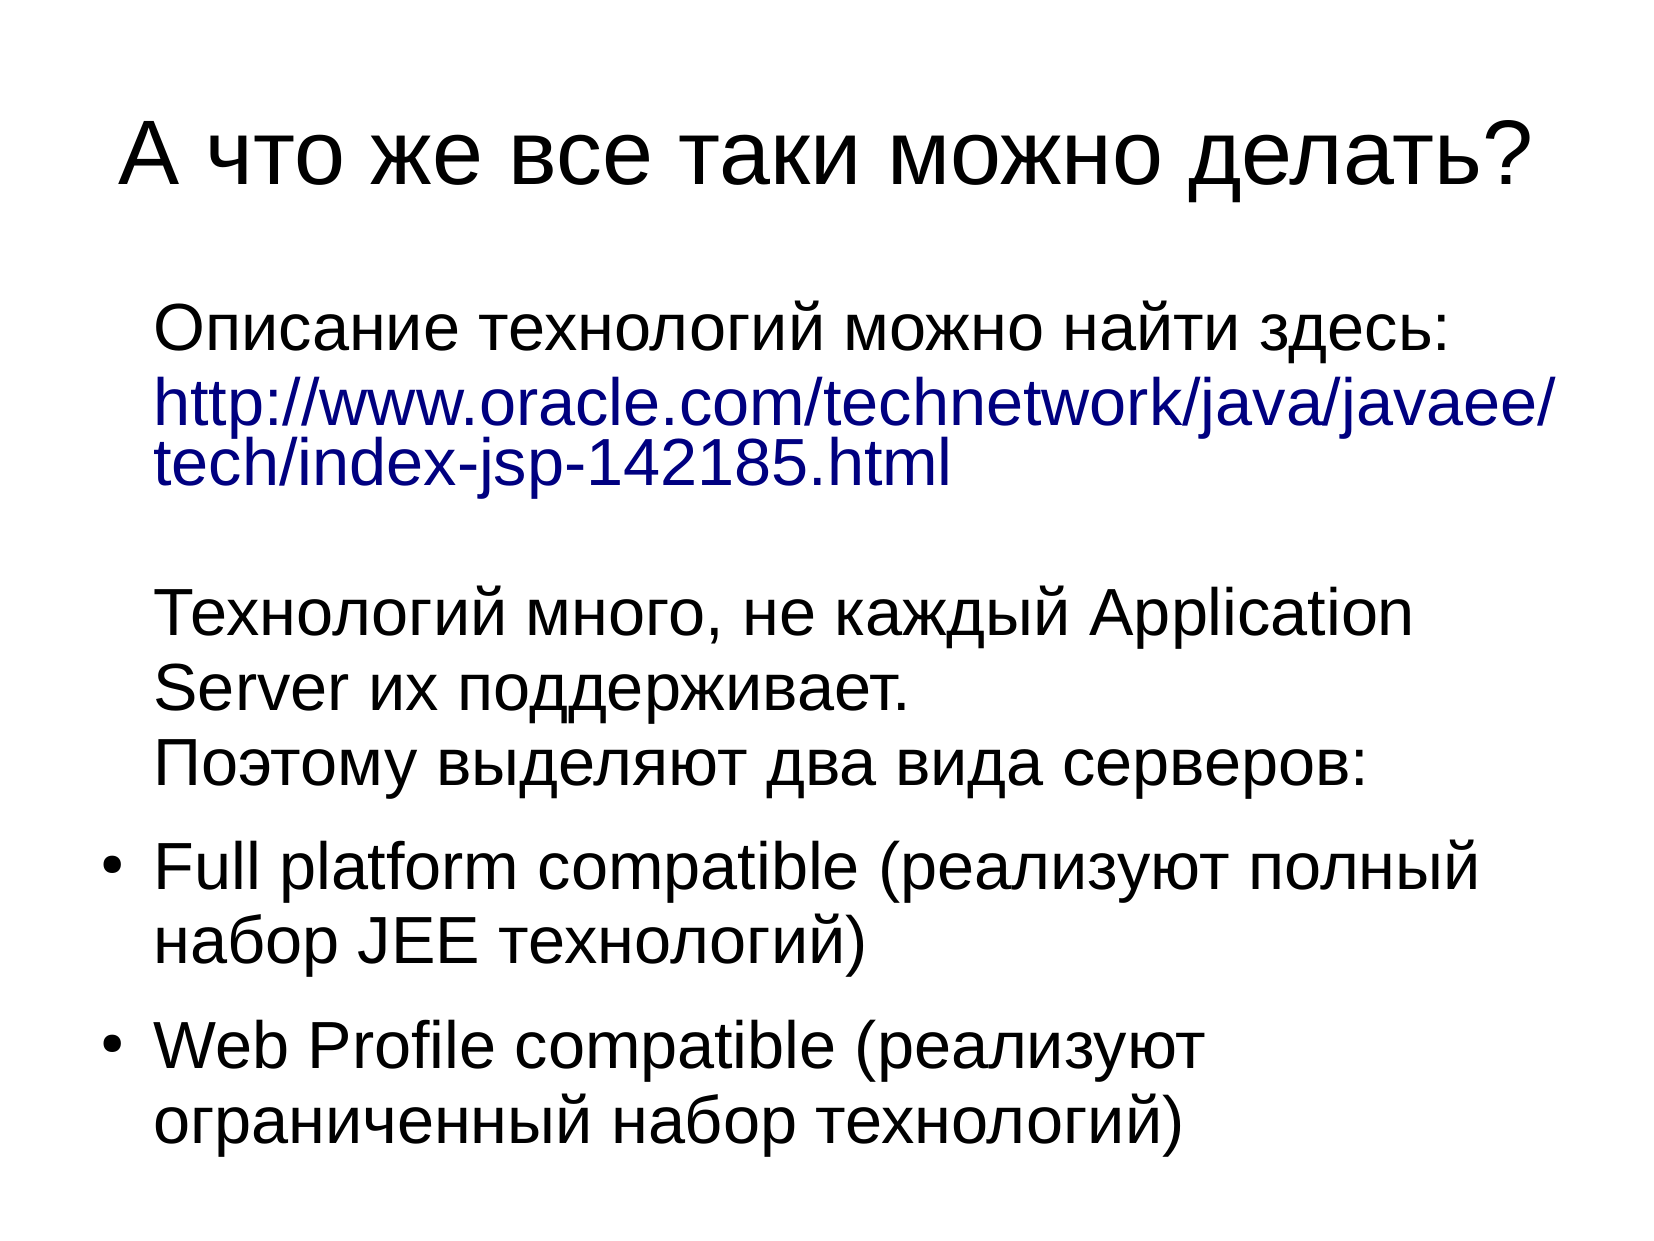

# А что же все таки можно делать?
Описание технологий можно найти здесь:
http://www.oracle.com/technetwork/java/javaee/tech/index-jsp-142185.html
Технологий много, не каждый Application Server их поддерживает.
Поэтому выделяют два вида серверов:
Full platform compatible (реализуют полный набор JEE технологий)
Web Profile compatible (реализуют ограниченный набор технологий)